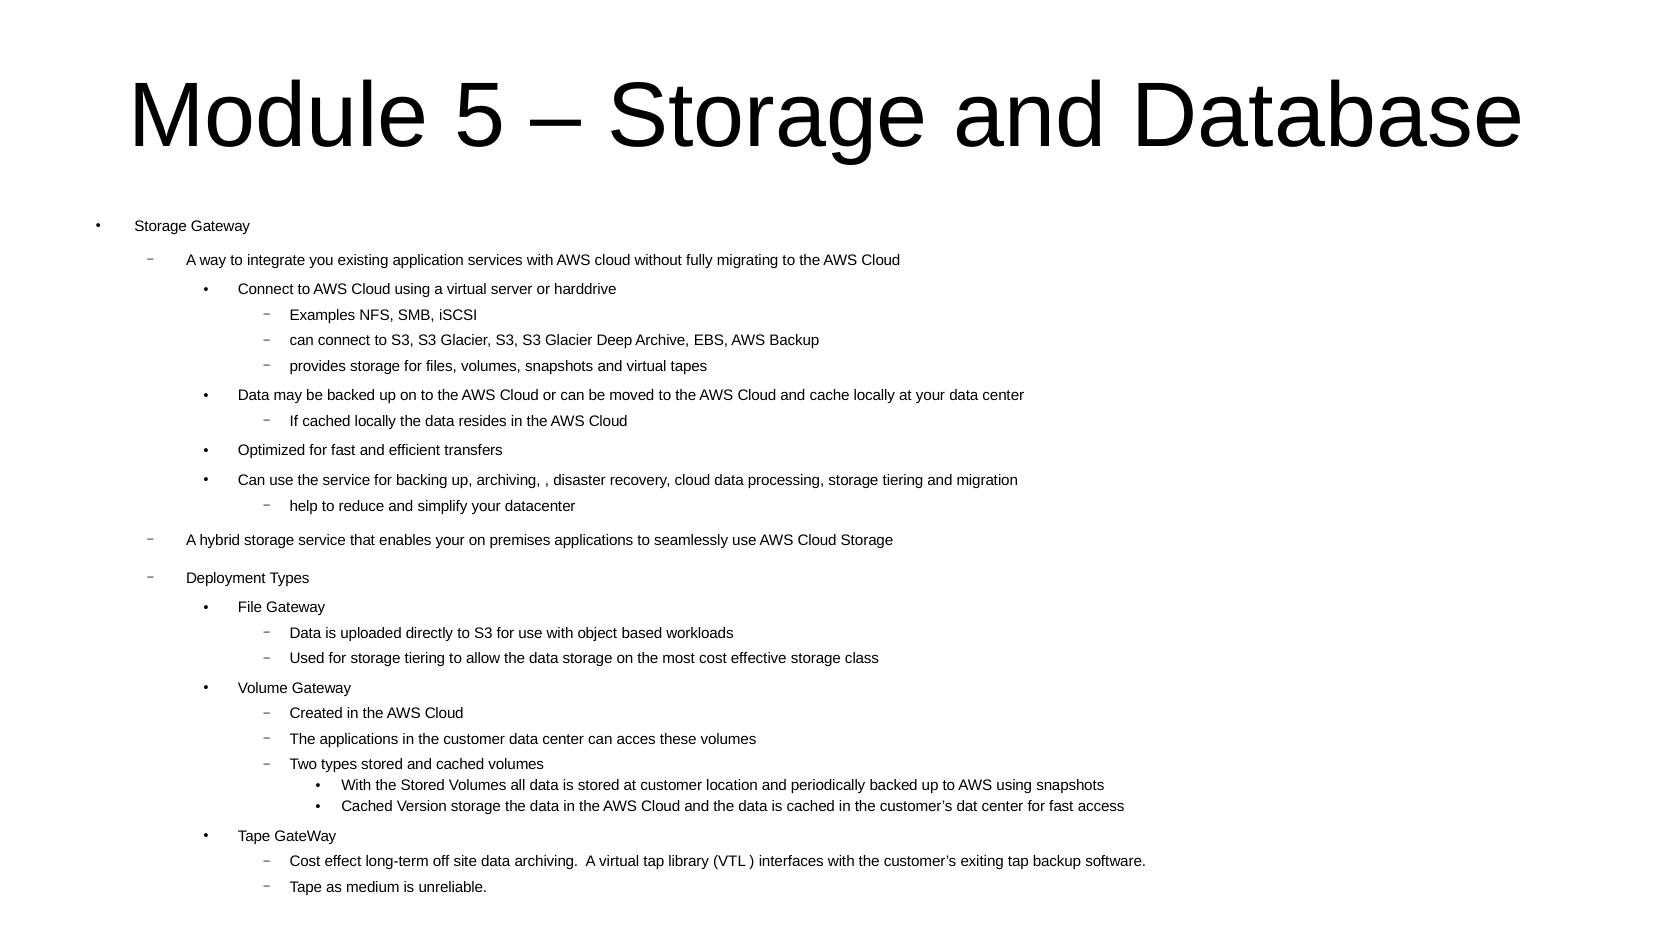

# Module 5 – Storage and Database
Storage Gateway
A way to integrate you existing application services with AWS cloud without fully migrating to the AWS Cloud
Connect to AWS Cloud using a virtual server or harddrive
Examples NFS, SMB, iSCSI
can connect to S3, S3 Glacier, S3, S3 Glacier Deep Archive, EBS, AWS Backup
provides storage for files, volumes, snapshots and virtual tapes
Data may be backed up on to the AWS Cloud or can be moved to the AWS Cloud and cache locally at your data center
If cached locally the data resides in the AWS Cloud
Optimized for fast and efficient transfers
Can use the service for backing up, archiving, , disaster recovery, cloud data processing, storage tiering and migration
help to reduce and simplify your datacenter
A hybrid storage service that enables your on premises applications to seamlessly use AWS Cloud Storage
Deployment Types
File Gateway
Data is uploaded directly to S3 for use with object based workloads
Used for storage tiering to allow the data storage on the most cost effective storage class
Volume Gateway
Created in the AWS Cloud
The applications in the customer data center can acces these volumes
Two types stored and cached volumes
With the Stored Volumes all data is stored at customer location and periodically backed up to AWS using snapshots
Cached Version storage the data in the AWS Cloud and the data is cached in the customer’s dat center for fast access
Tape GateWay
Cost effect long-term off site data archiving. A virtual tap library (VTL ) interfaces with the customer’s exiting tap backup software.
Tape as medium is unreliable.